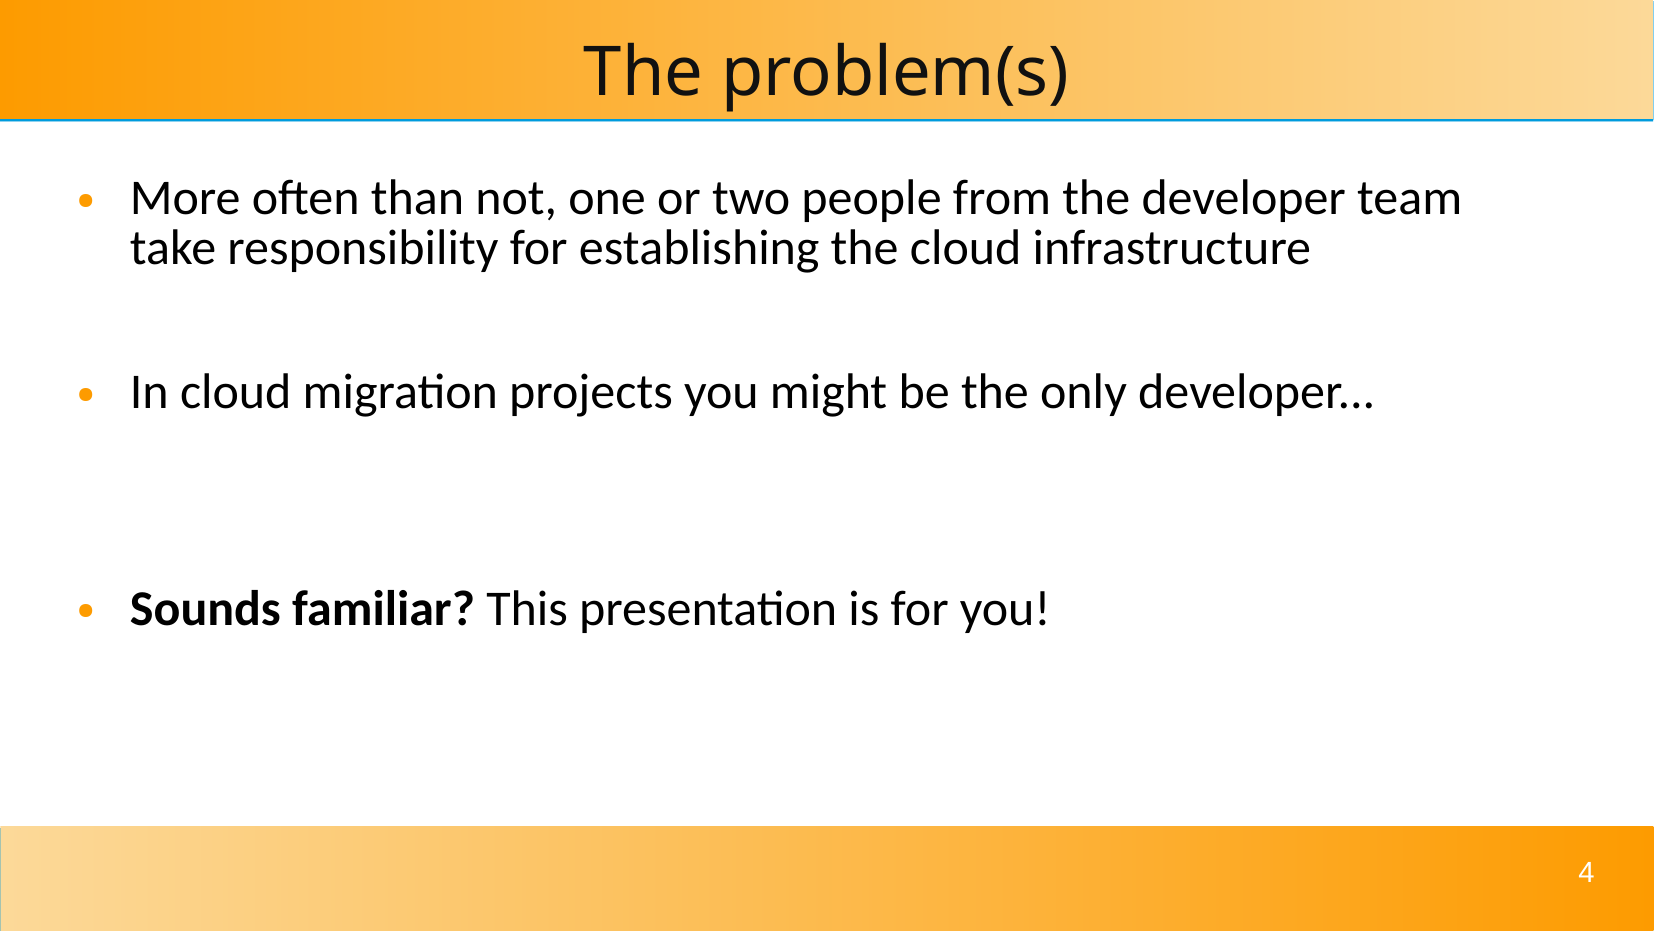

# The problem(s)
More often than not, one or two people from the developer team take responsibility for establishing the cloud infrastructure
In cloud migration projects you might be the only developer...
Sounds familiar? This presentation is for you!
4